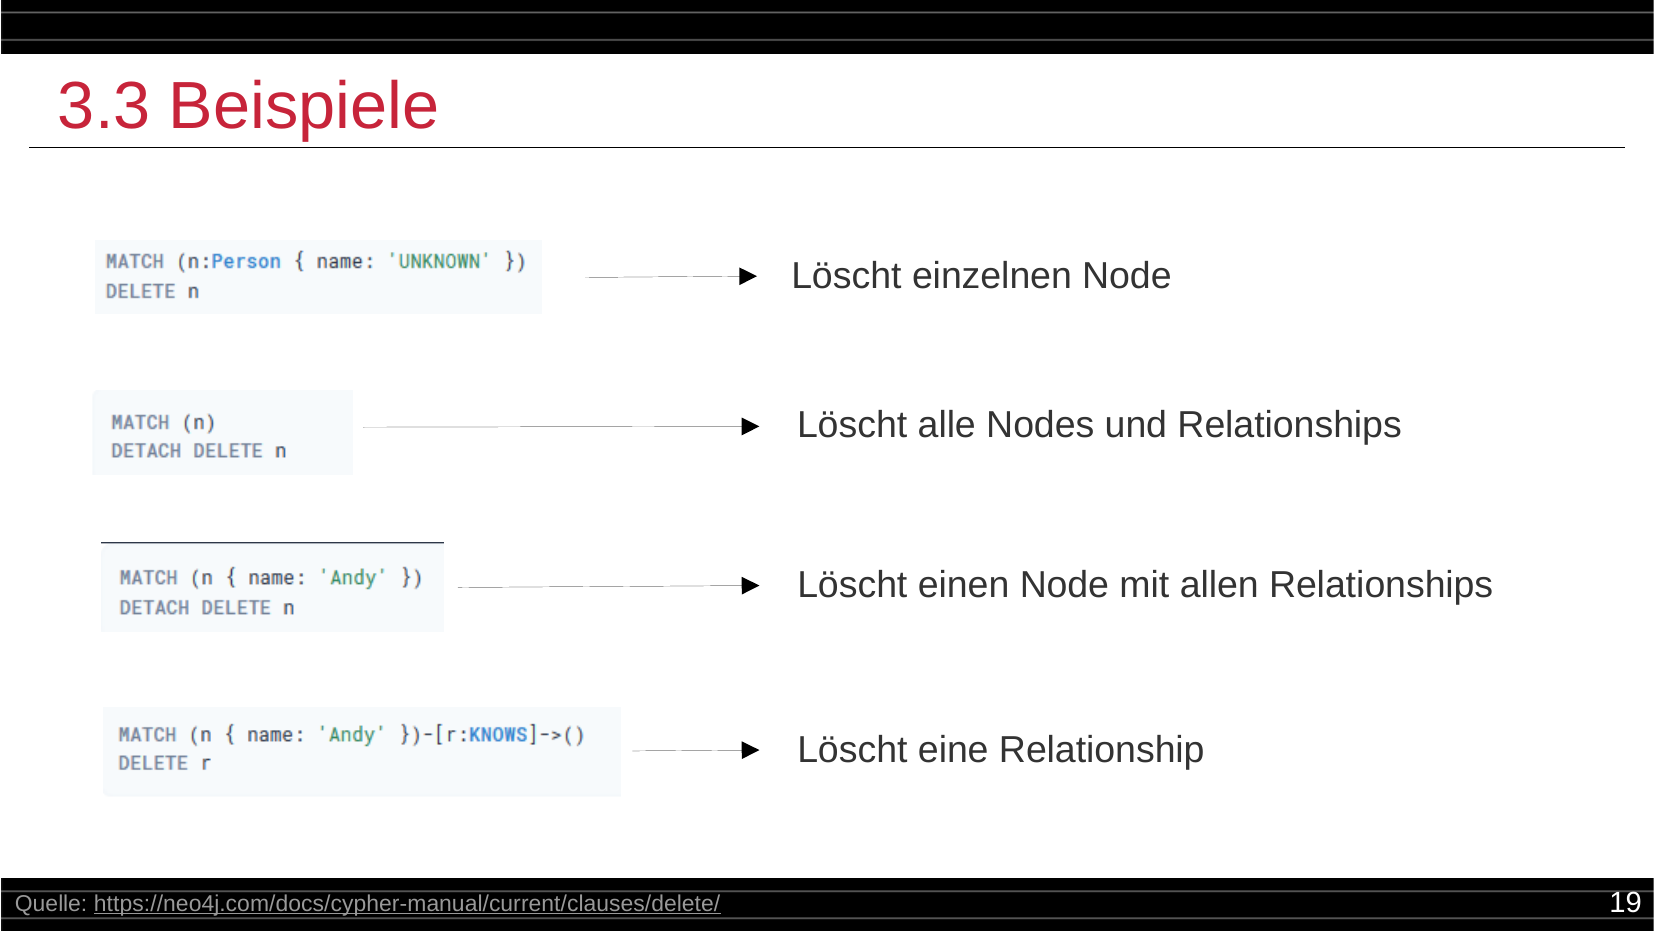

# 3.3 Beispiele
Löscht einzelnen Node
Löscht alle Nodes und Relationships
Löscht einen Node mit allen Relationships
Löscht eine Relationship
Quelle: https://neo4j.com/docs/cypher-manual/current/clauses/delete/